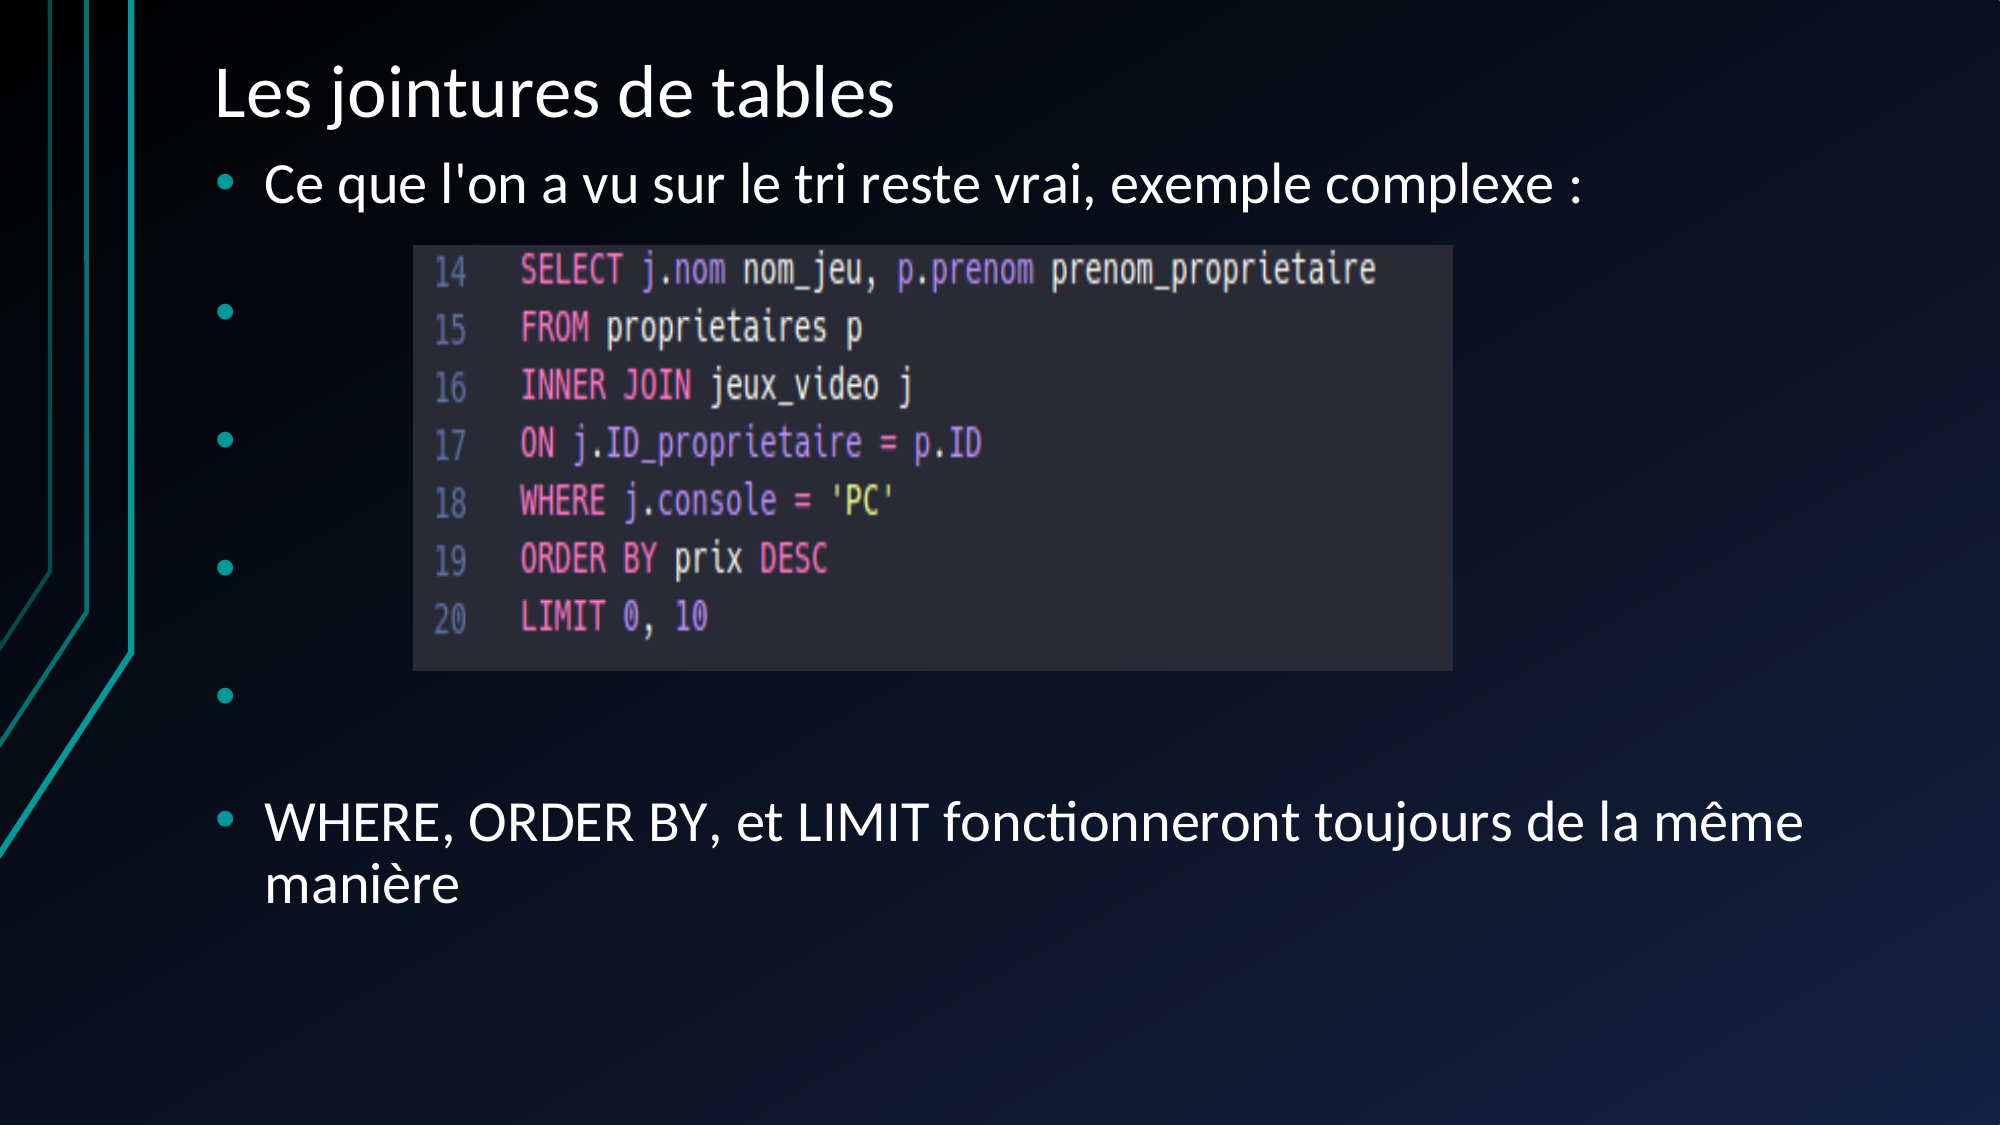

Les jointures de tables
Ce que l'on a vu sur le tri reste vrai, exemple complexe :
WHERE, ORDER BY, et LIMIT fonctionneront toujours de la même manière